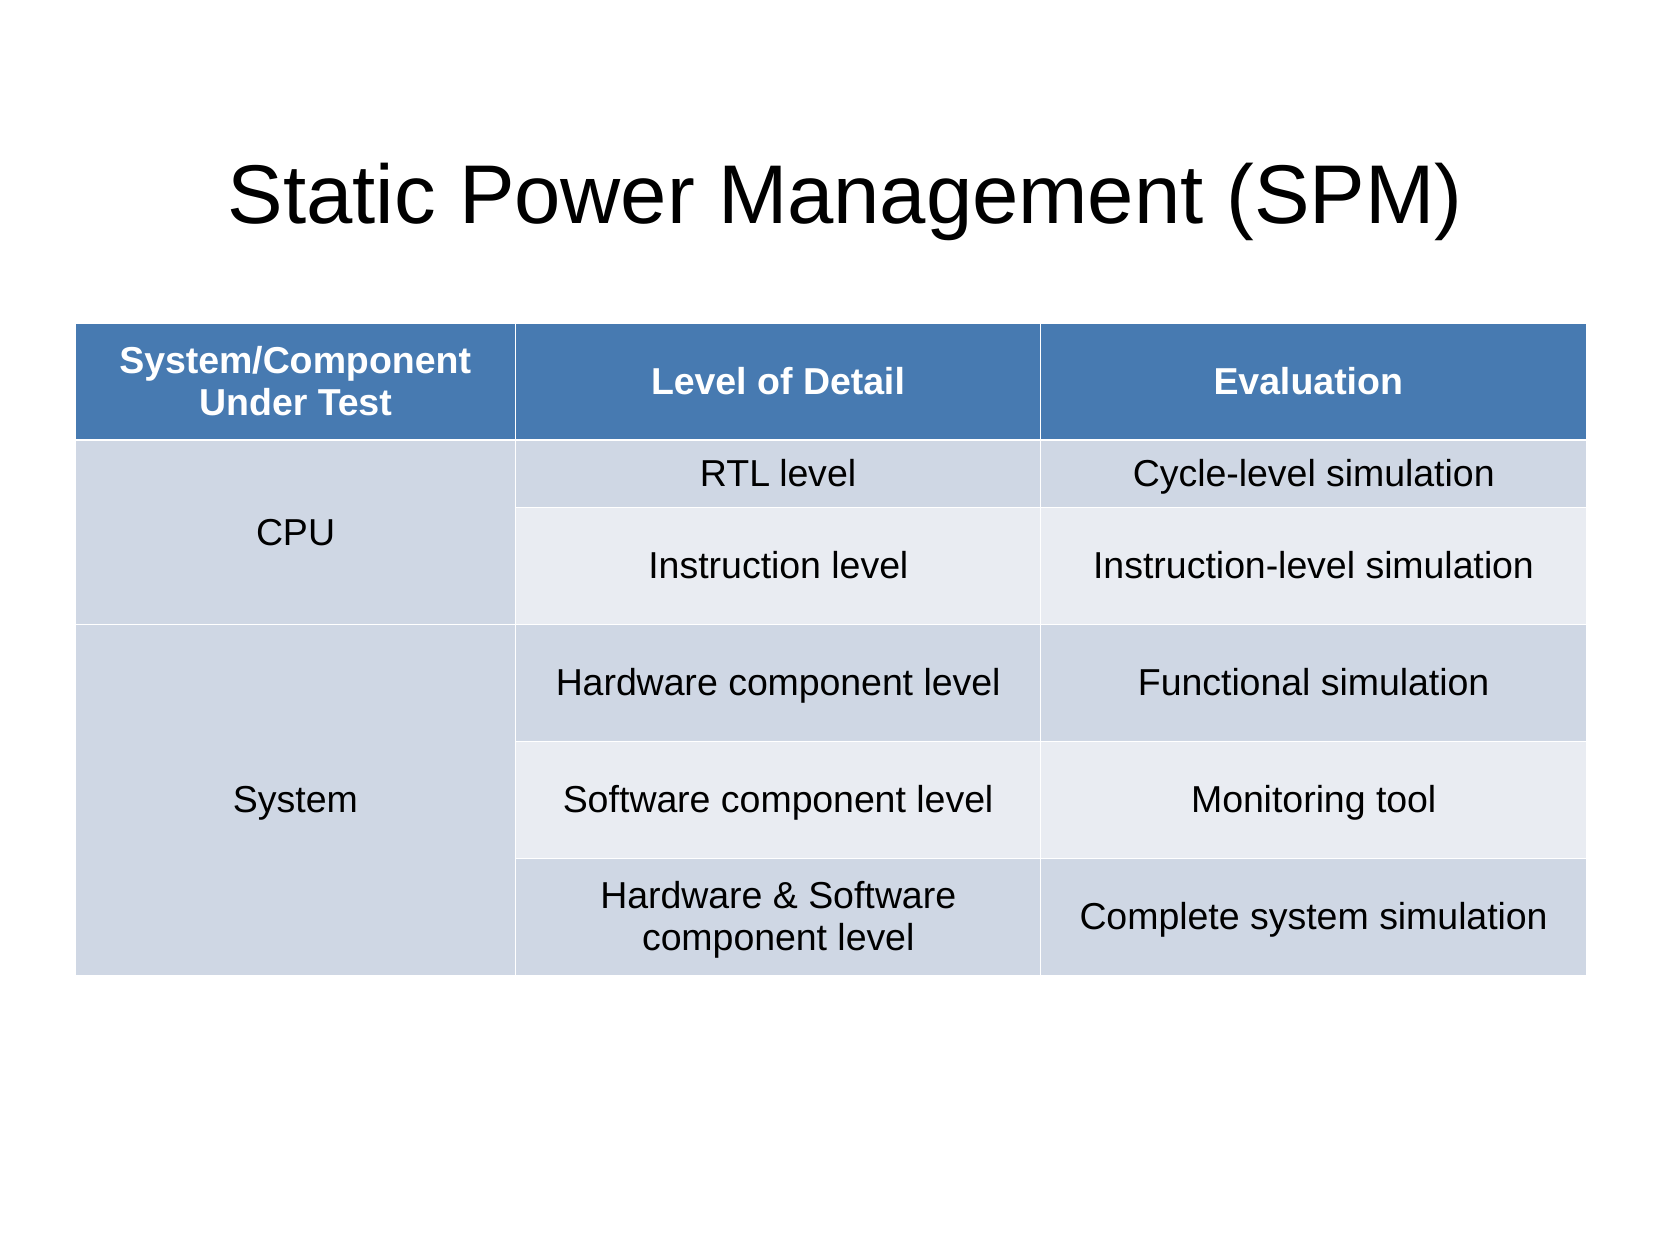

# Static Power Management (SPM)
| System/Component Under Test | Level of Detail | Evaluation |
| --- | --- | --- |
| CPU | RTL level | Cycle-level simulation |
| | Instruction level | Instruction-level simulation |
| System | Hardware component level | Functional simulation |
| | Software component level | Monitoring tool |
| | Hardware & Software component level | Complete system simulation |